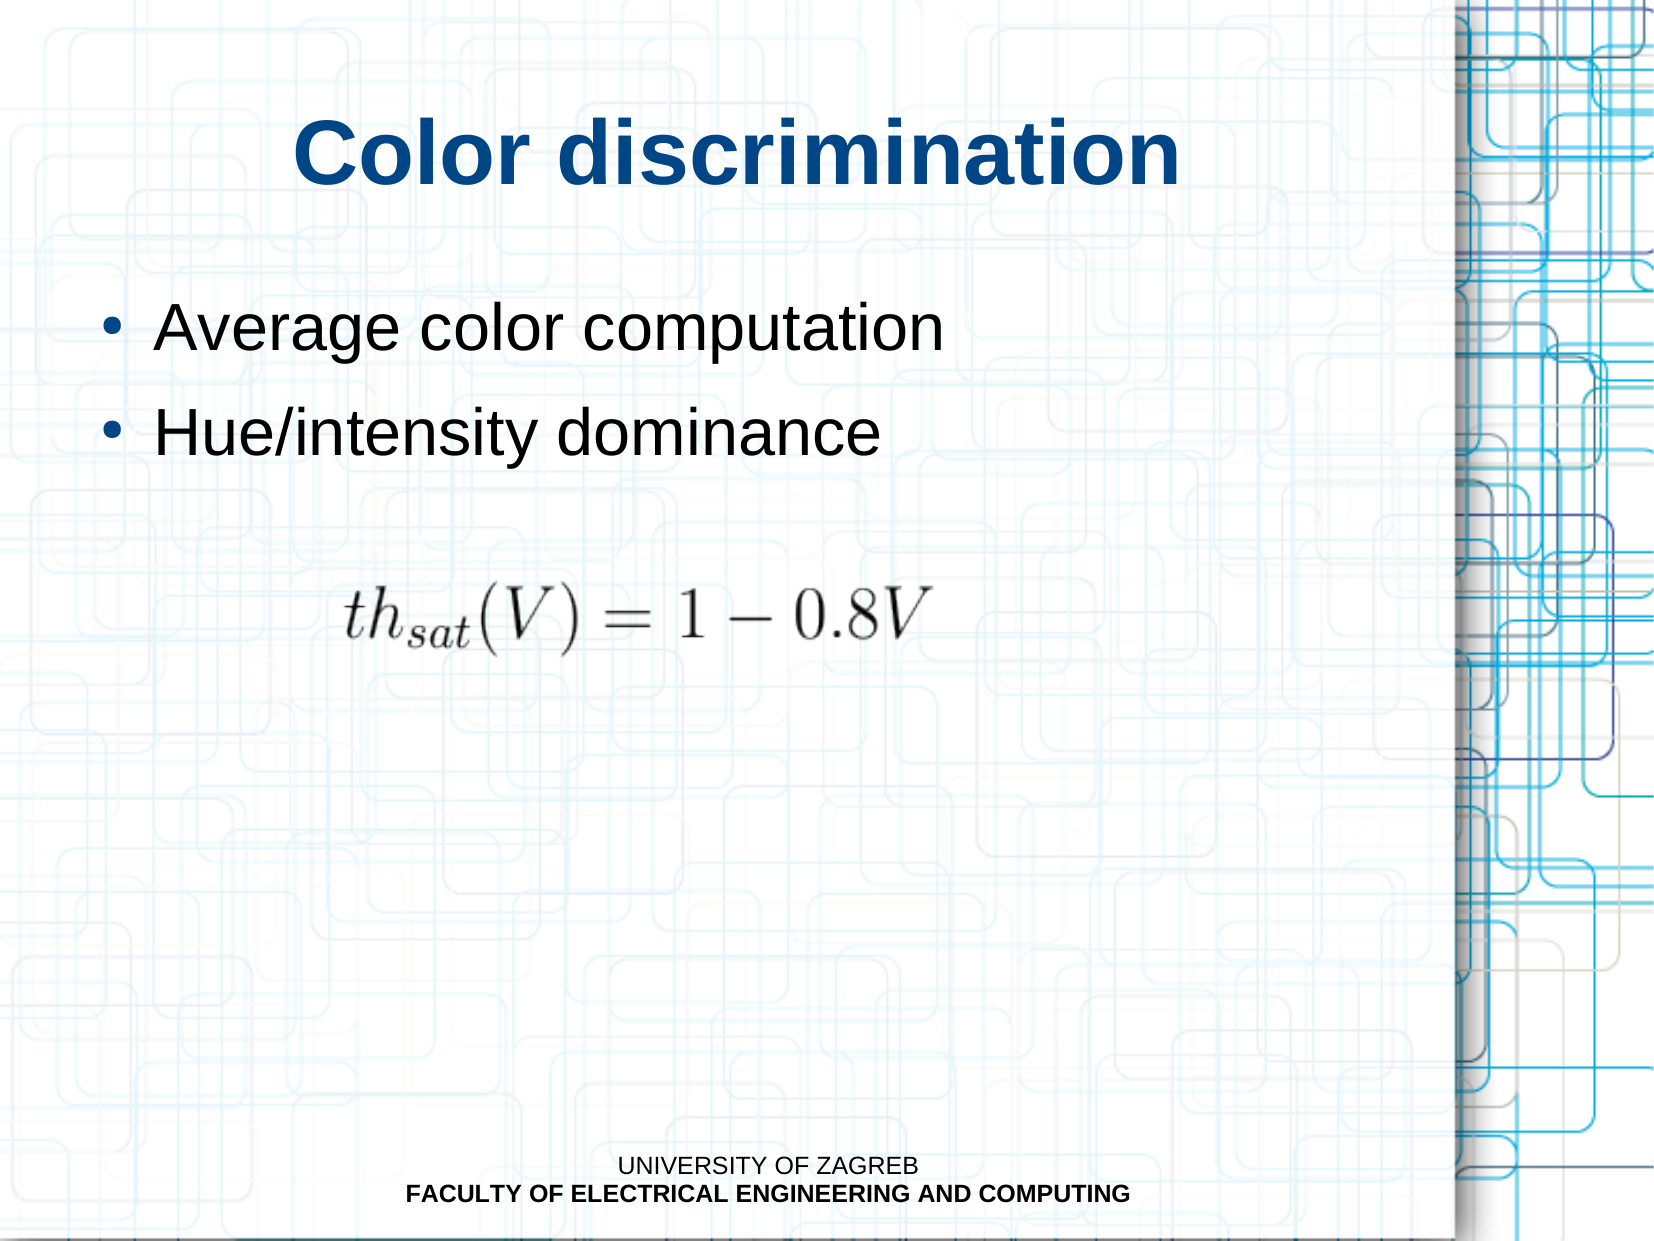

# Color discrimination
Average color computation
Hue/intensity dominance